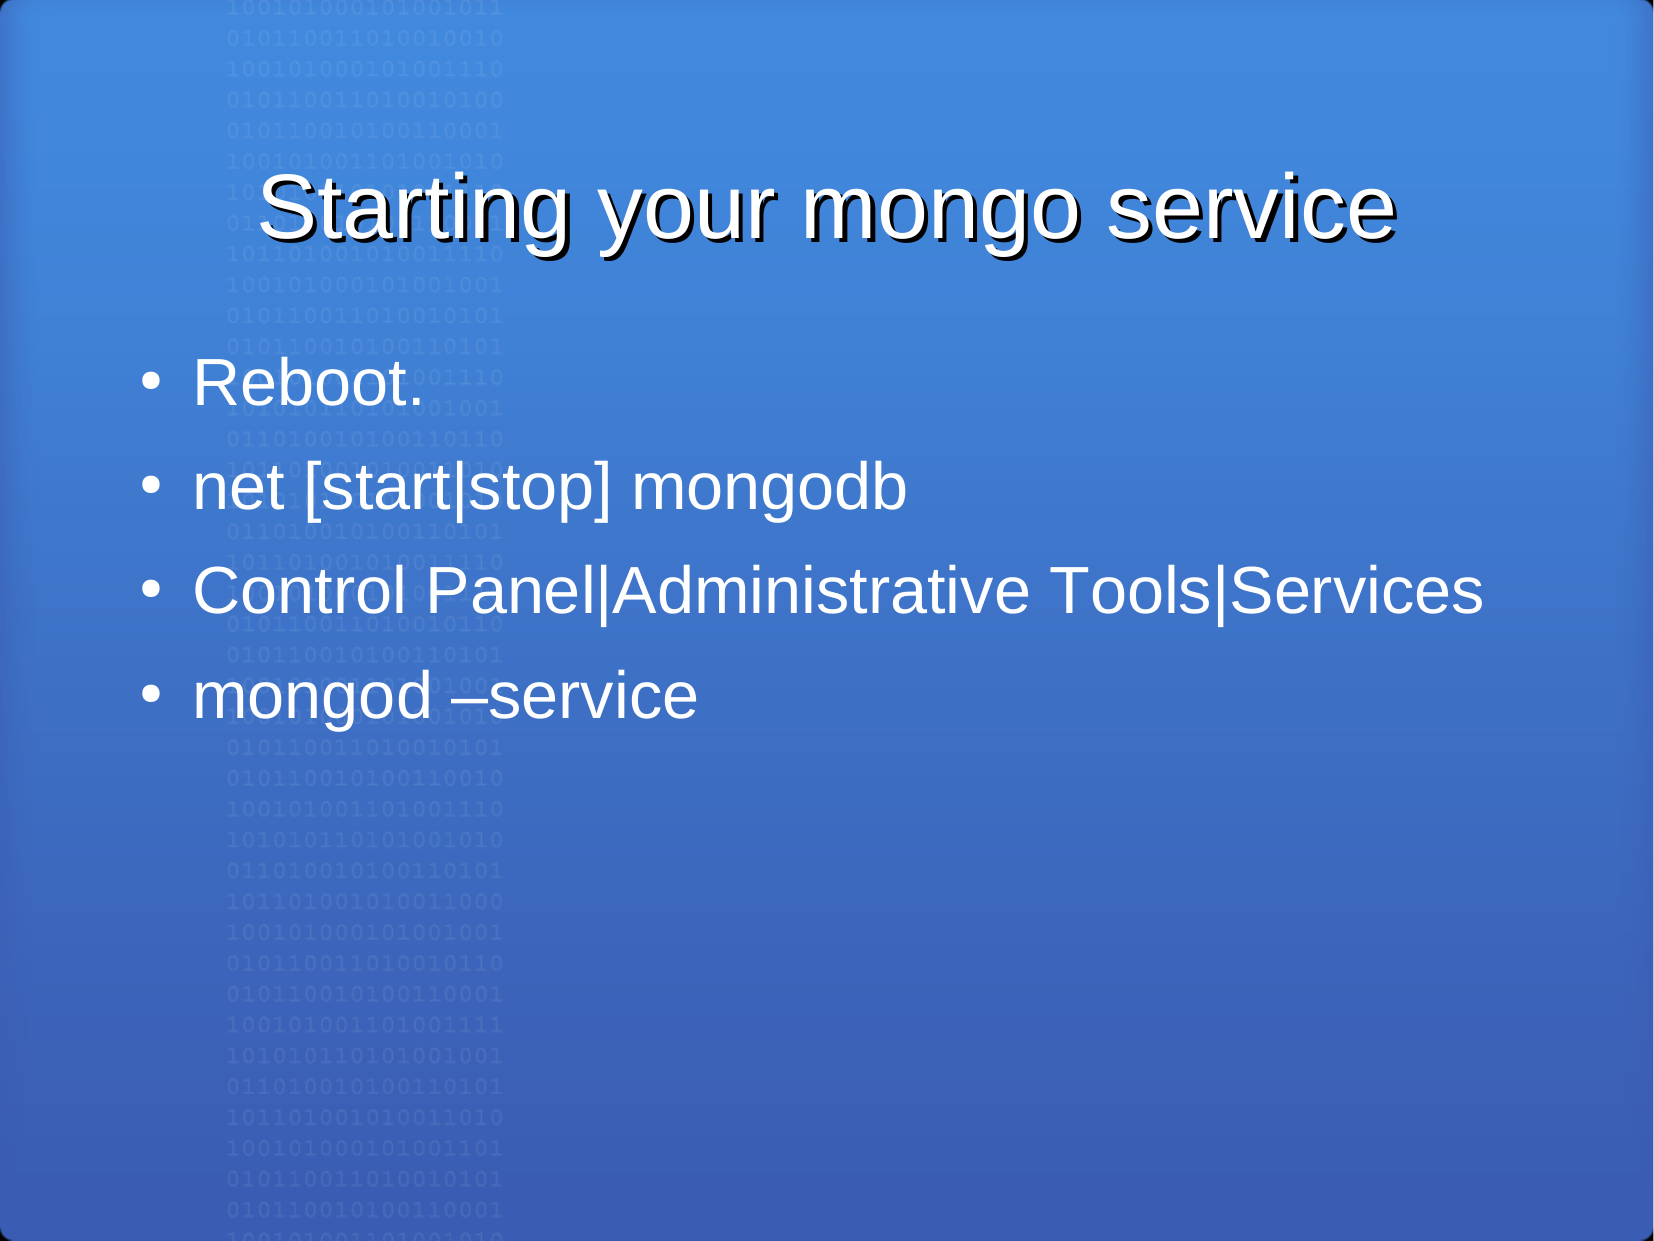

# Starting your mongo service
Reboot.
net [start|stop] mongodb
Control Panel|Administrative Tools|Services
mongod –service